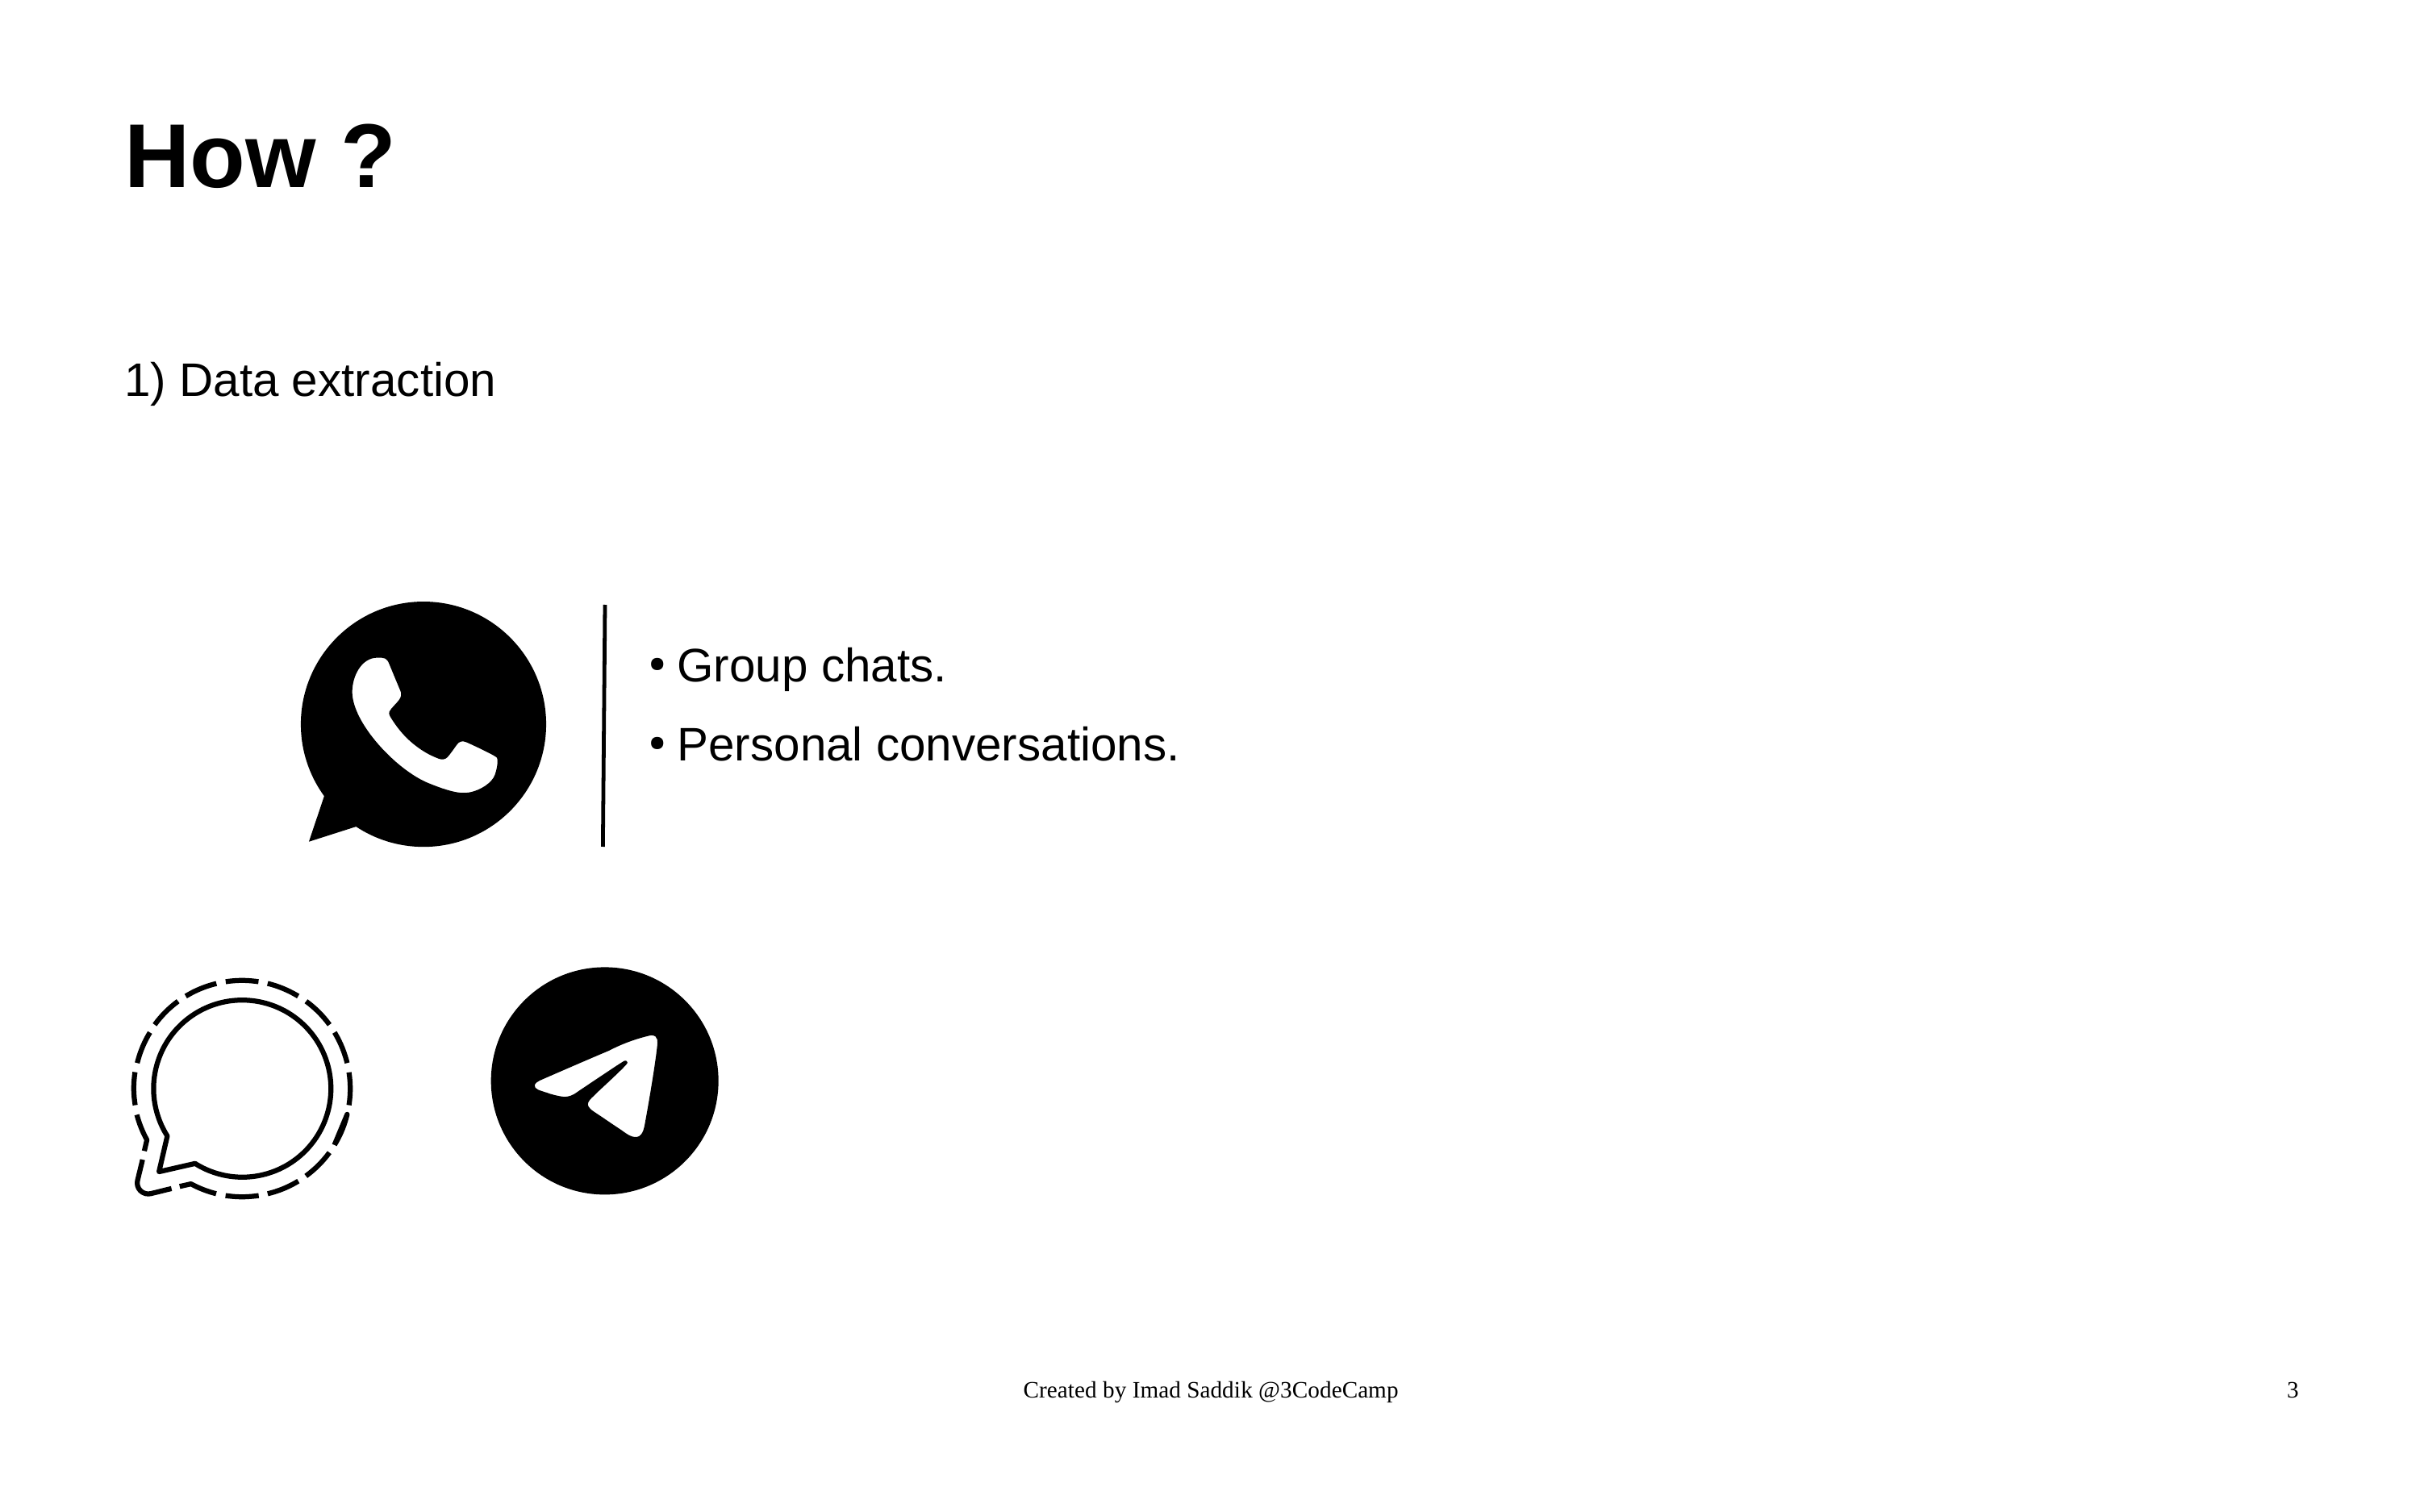

How ?
Data extraction
Group chats.
Personal conversations.
Created by Imad Saddik @3CodeCamp
3